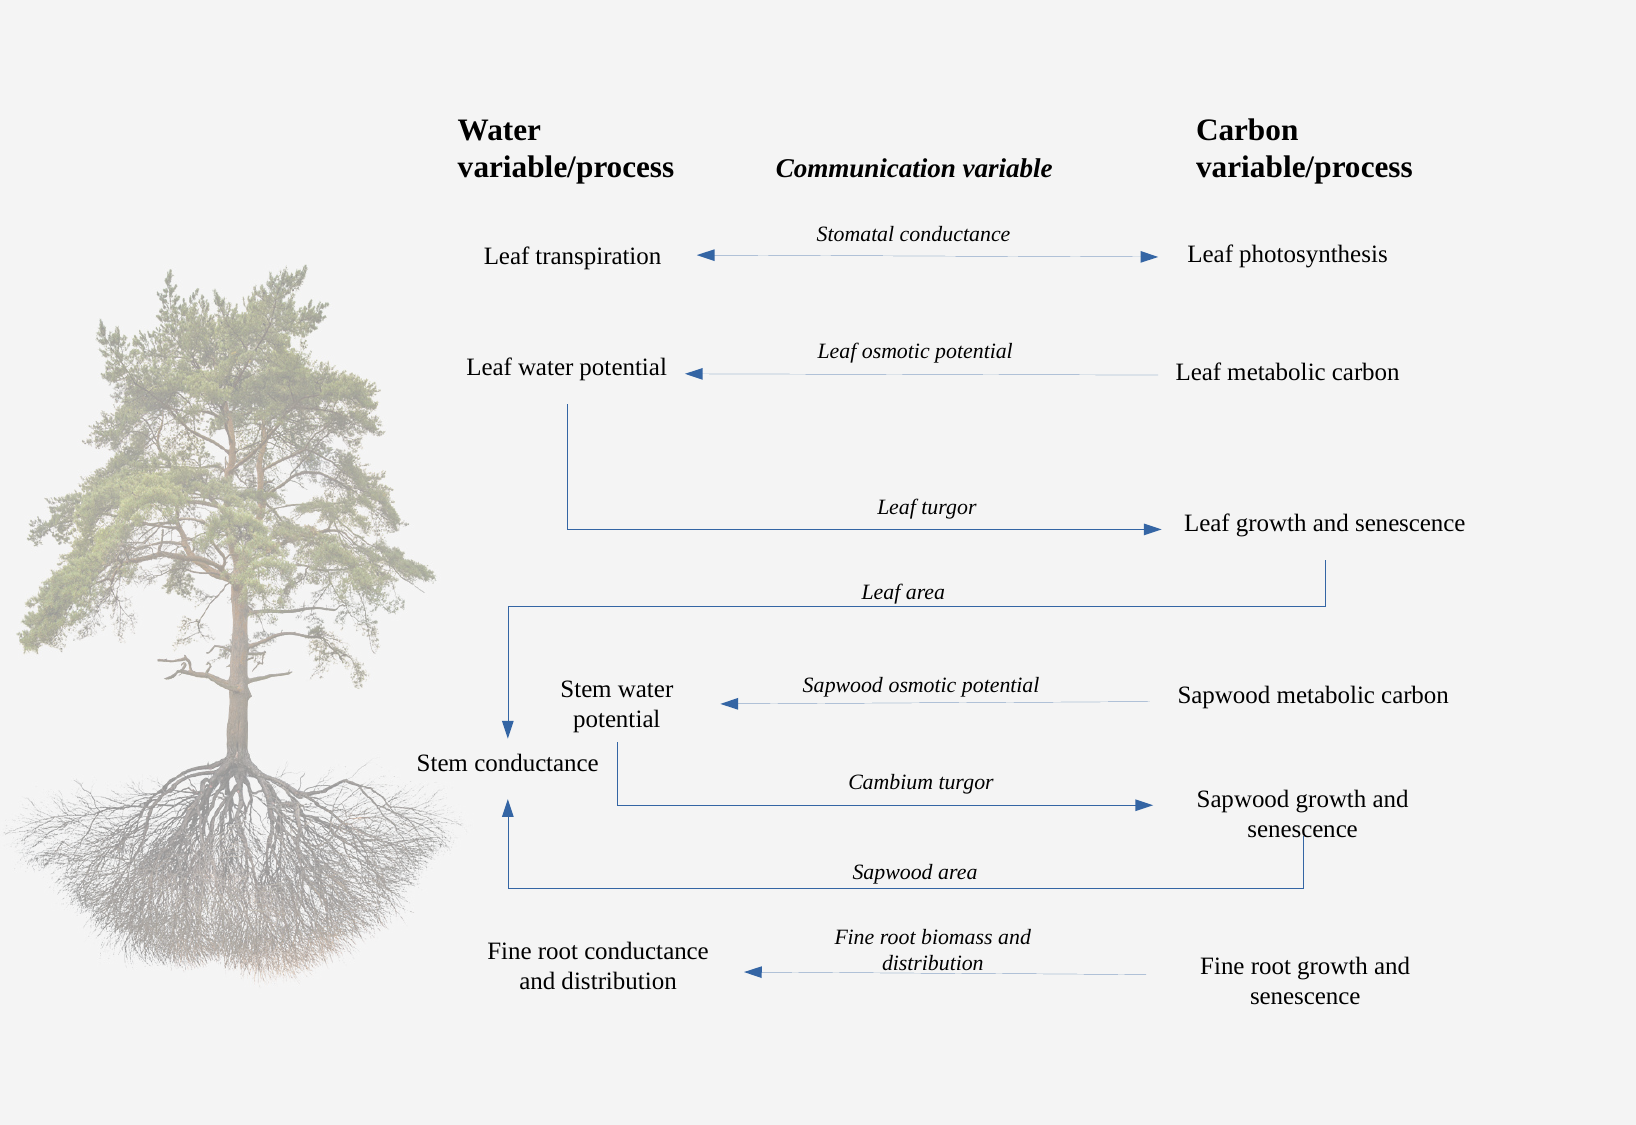

Water variable/process
Carbon variable/process
Communication variable
Stomatal conductance
Leaf photosynthesis
Leaf transpiration
Leaf osmotic potential
Leaf water potential
Leaf metabolic carbon
Leaf turgor
Leaf growth and senescence
Leaf area
Sapwood osmotic potential
Stem water potential
Sapwood metabolic carbon
Stem conductance
Cambium turgor
Sapwood growth and senescence
Sapwood area
Fine root biomass and distribution
Fine root conductance and distribution
Fine root growth and senescence